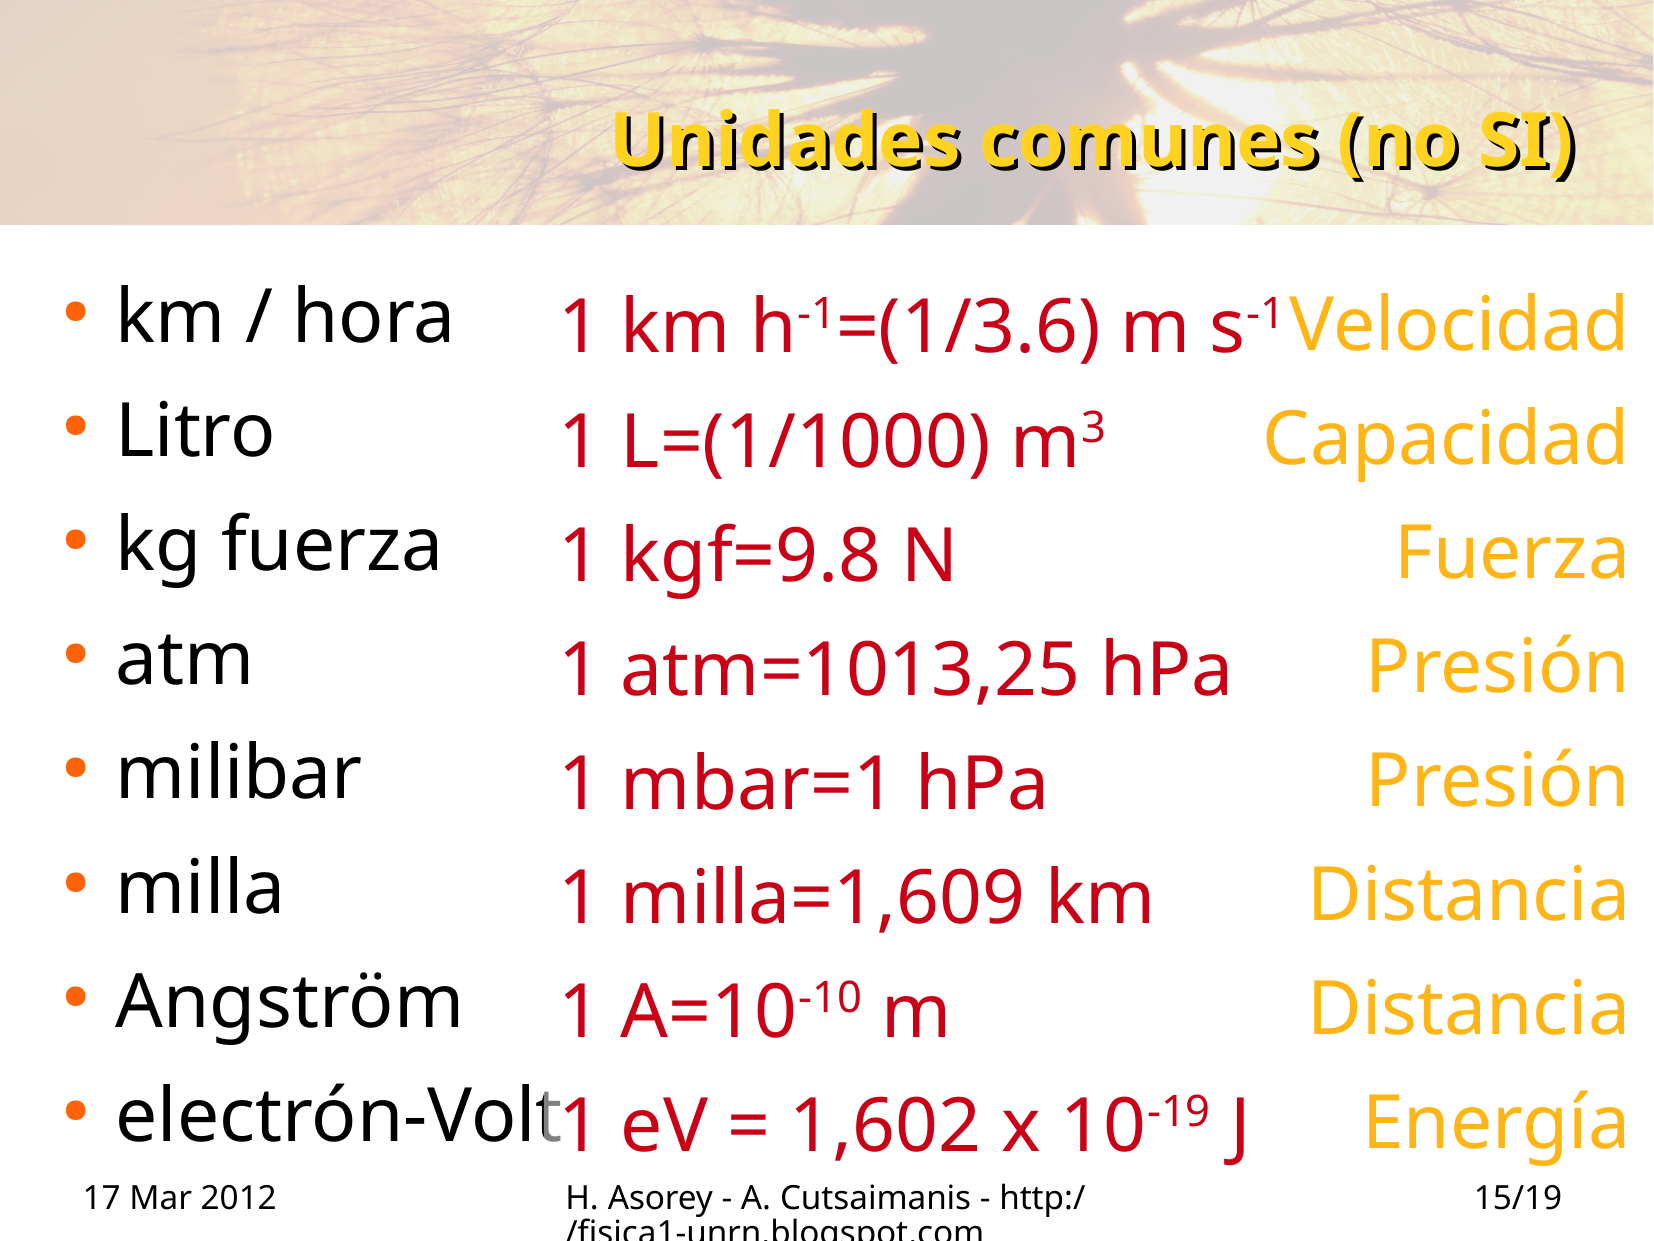

# Unidades comunes (no SI)
km / hora
Litro
kg fuerza
atm
milibar
milla
Angström
electrón-Volt
Velocidad
Capacidad
Fuerza
Presión
Presión
Distancia
Distancia
Energía
1 km h-1=(1/3.6) m s-1
1 L=(1/1000) m3
1 kgf=9.8 N
1 atm=1013,25 hPa
1 mbar=1 hPa
1 milla=1,609 km
1 A=10-10 m
1 eV = 1,602 x 10-19 J
17 Mar 2012
H. Asorey - A. Cutsaimanis - http://fisica1-unrn.blogspot.com
15